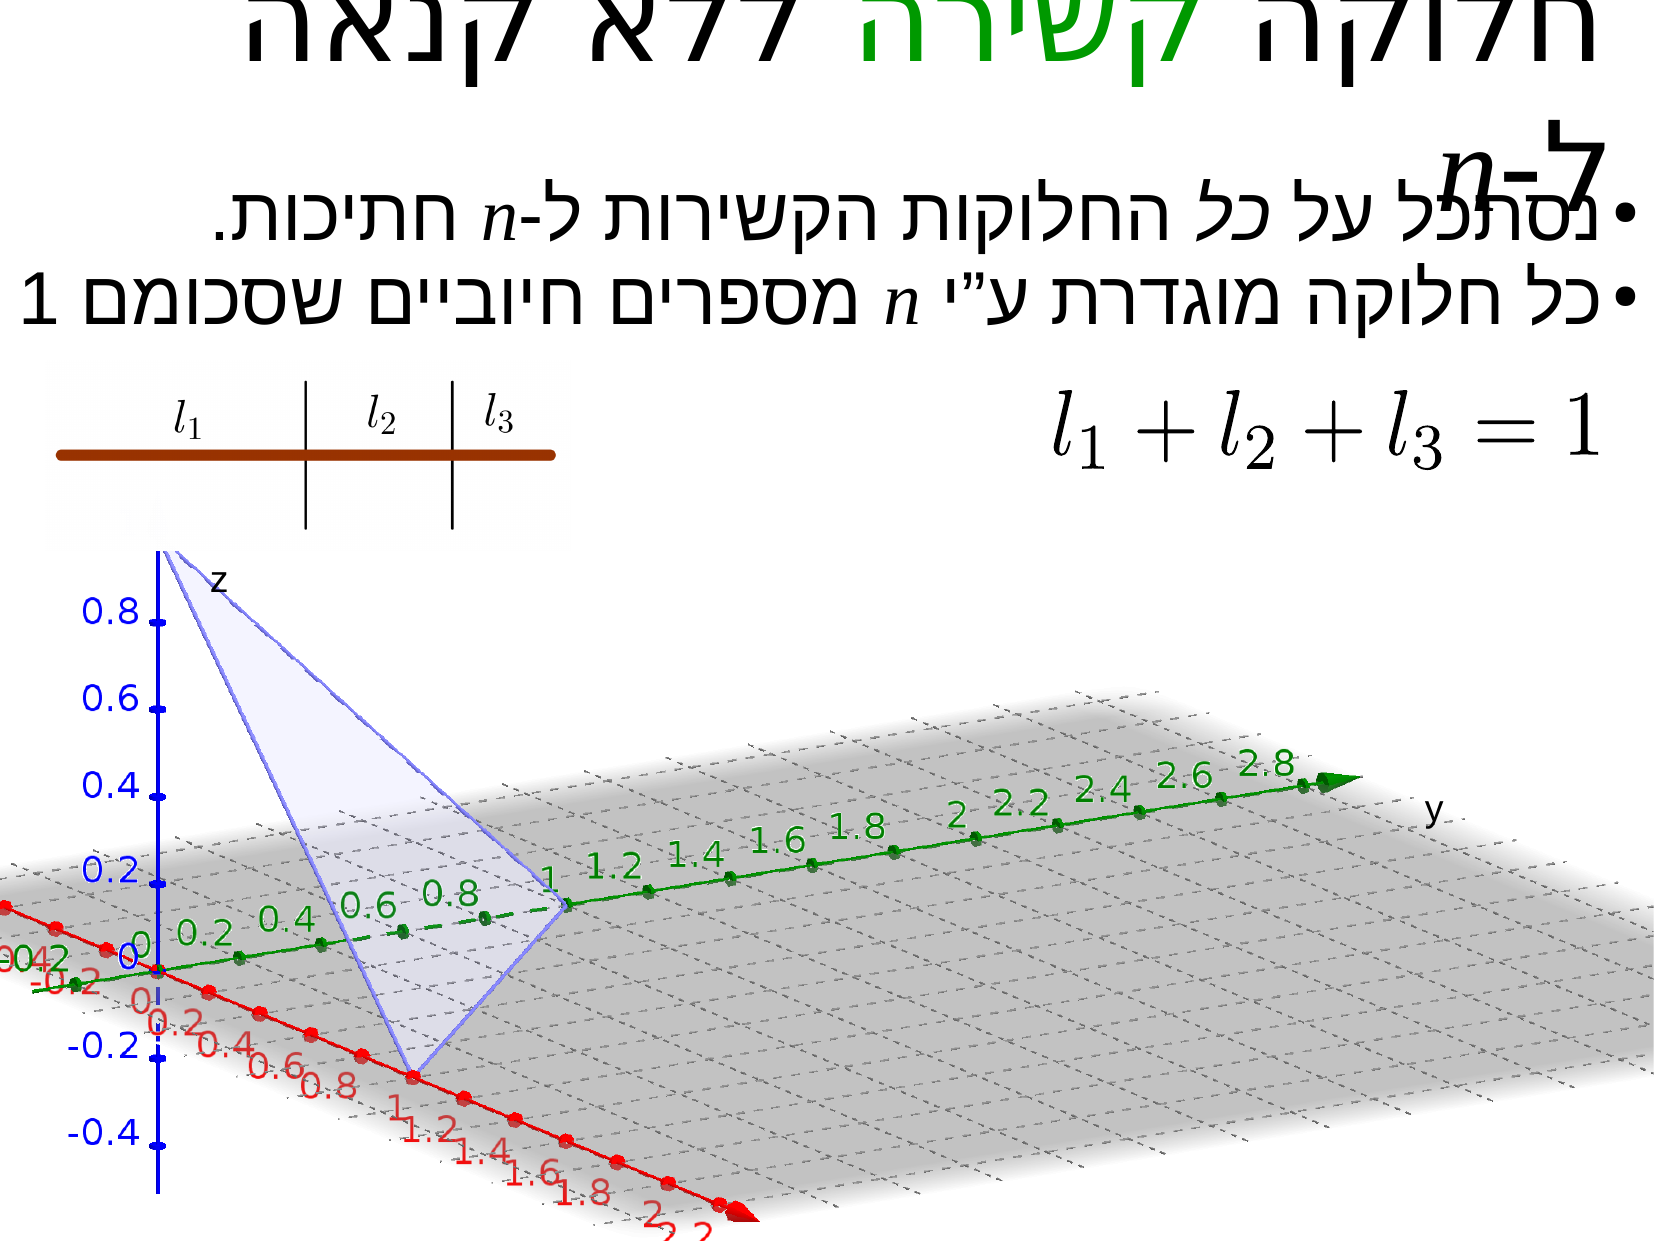

# חלוקה קשירה ללא קנאה ל-n
נסתכל על כל החלוקות הקשירות ל-n חתיכות.
כל חלוקה מוגדרת ע”י n מספרים חיוביים שסכומם 1
z
y
x